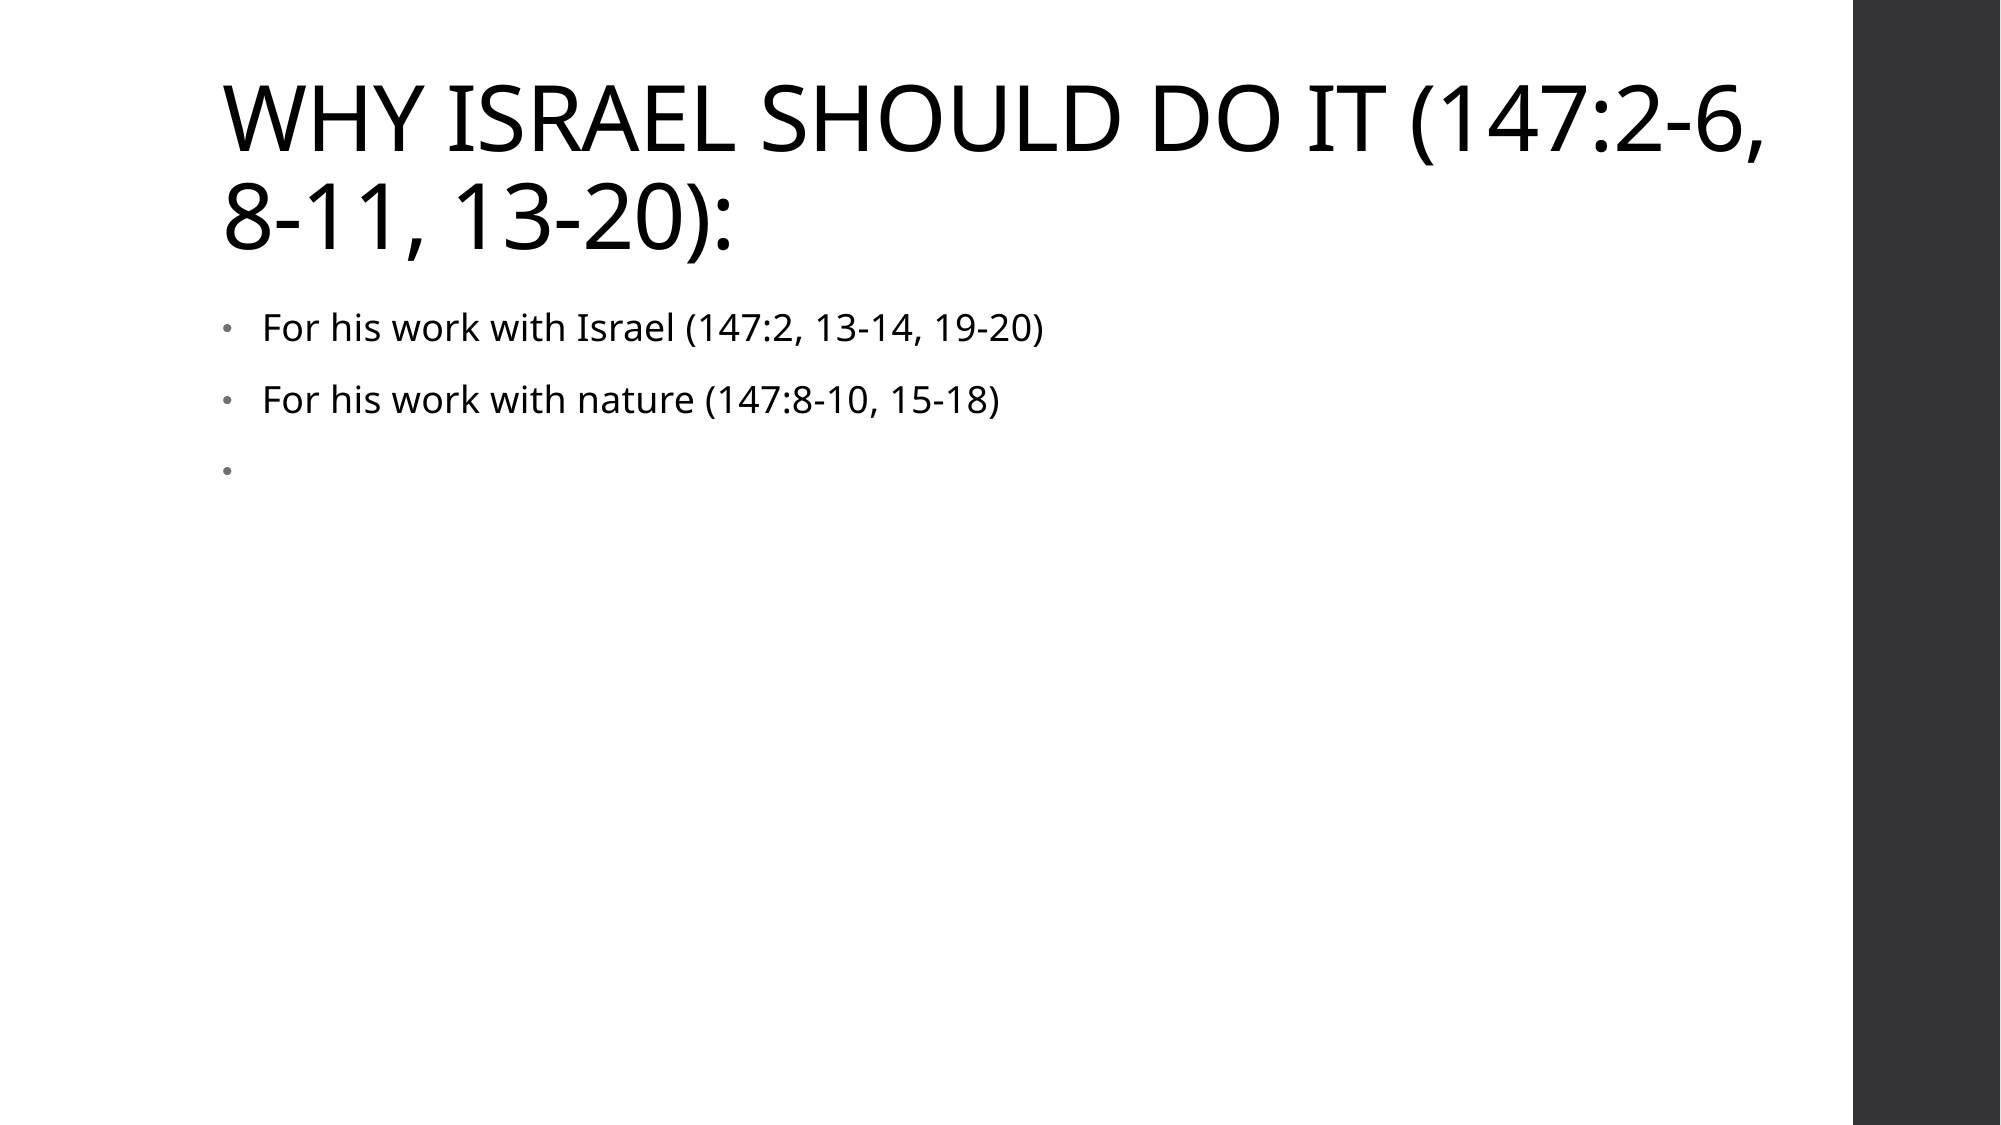

# WHY ISRAEL SHOULD DO IT (147:2-6, 8-11, 13-20):
 For his work with Israel (147:2, 13-14, 19-20)
 For his work with nature (147:8-10, 15-18)